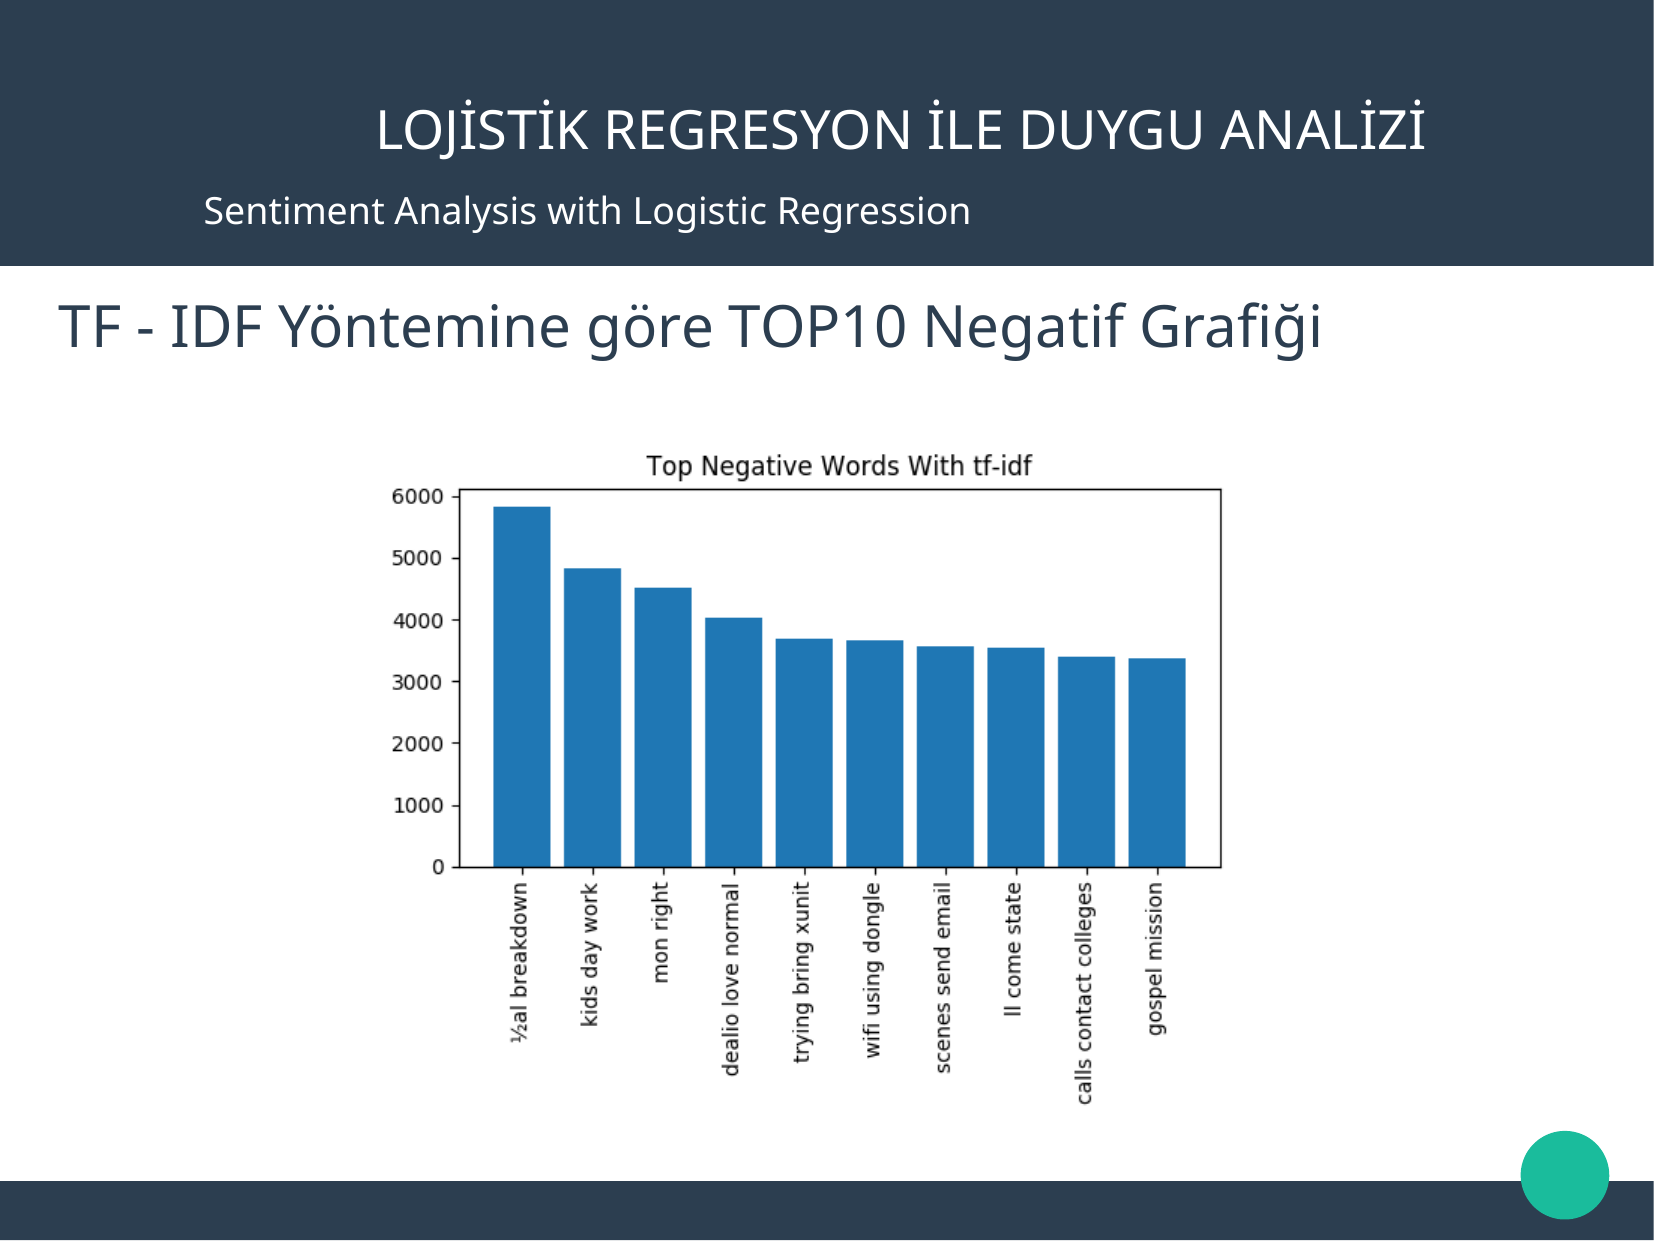

T
TF - IDF Yöntemine göre TOP10 Negatif Grafiği
# LOJİSTİK REGRESYON İLE DUYGU ANALİZİ
Sentiment Analysis with Logistic Regression